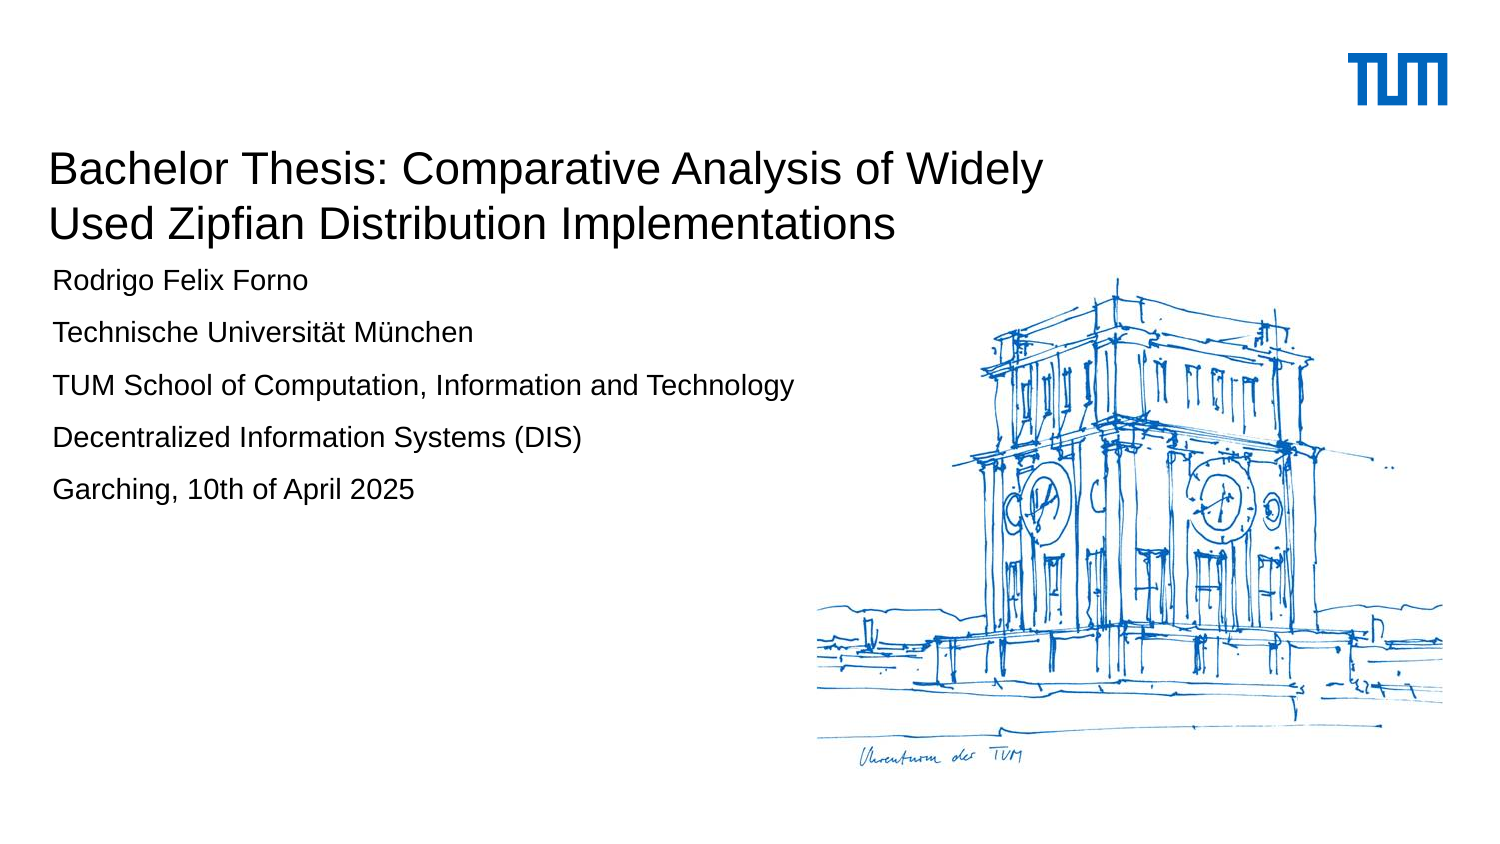

# Bachelor Thesis: Comparative Analysis of Widely Used Zipfian Distribution Implementations
Rodrigo Felix Forno
Technische Universität München
TUM School of Computation, Information and Technology
Decentralized Information Systems (DIS)
Garching, 10th of April 2025